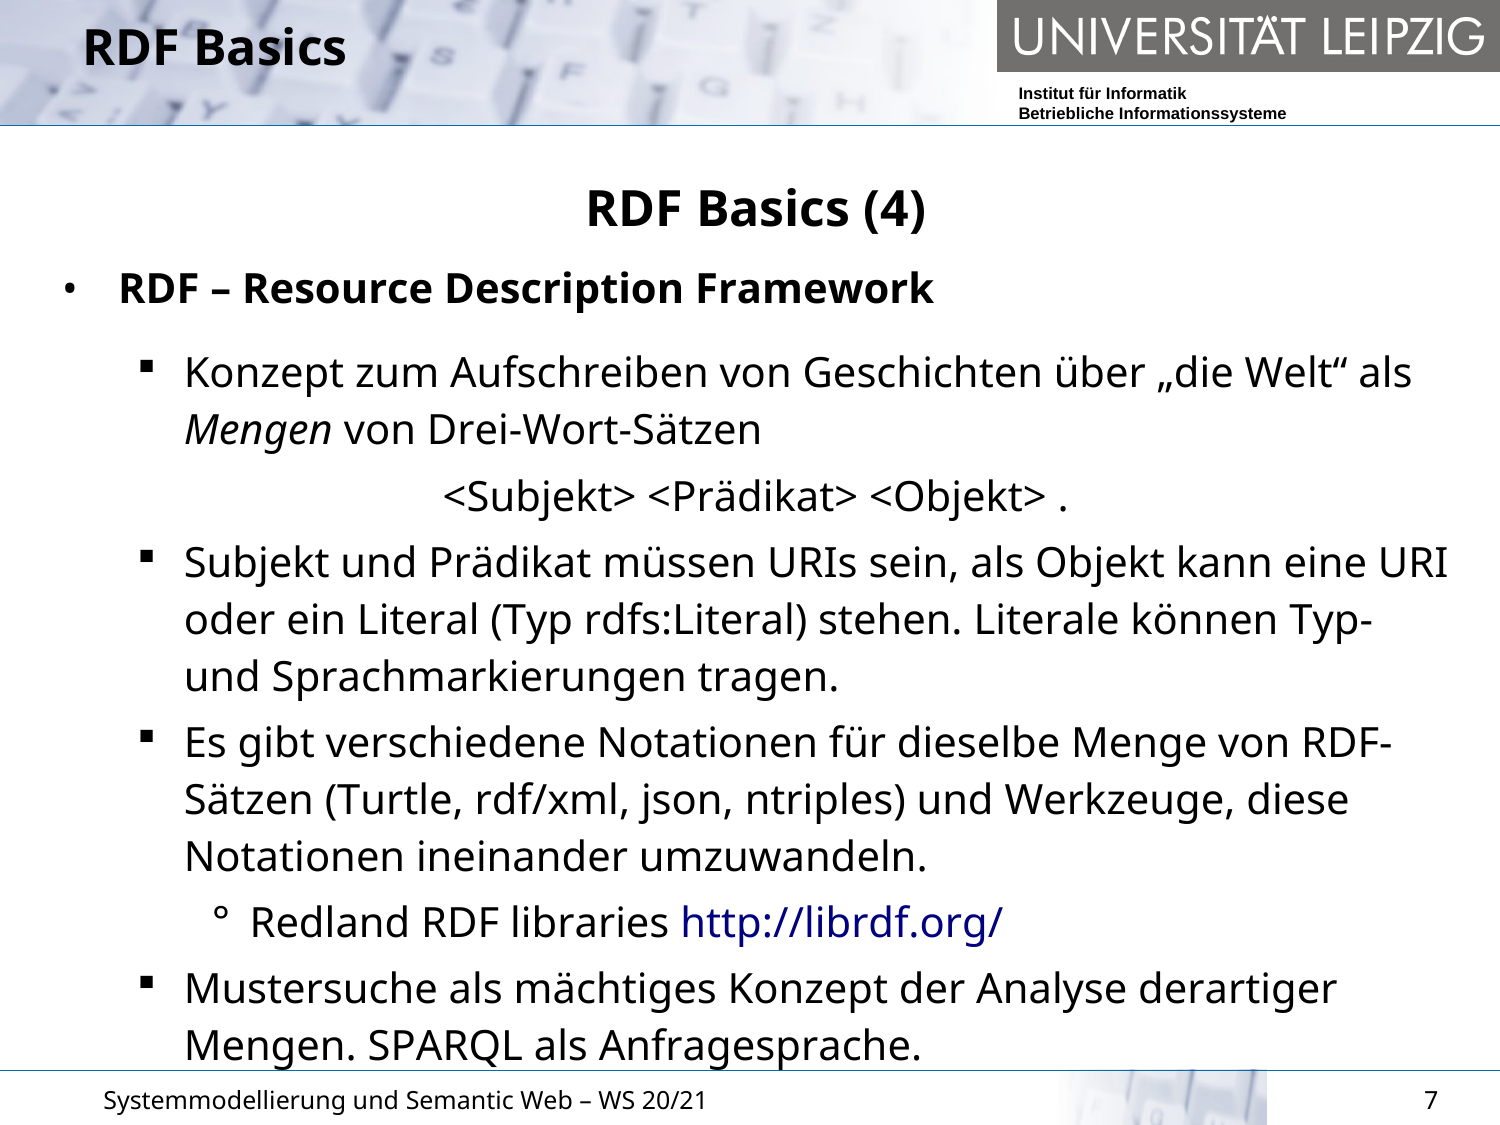

RDF Basics
# RDF Basics (4)
RDF – Resource Description Framework
Konzept zum Aufschreiben von Geschichten über „die Welt“ als Mengen von Drei-Wort-Sätzen
<Subjekt> <Prädikat> <Objekt> .
Subjekt und Prädikat müssen URIs sein, als Objekt kann eine URI oder ein Literal (Typ rdfs:Literal) stehen. Literale können Typ- und Sprachmarkierungen tragen.
Es gibt verschiedene Notationen für dieselbe Menge von RDF-Sätzen (Turtle, rdf/xml, json, ntriples) und Werkzeuge, diese Notationen ineinander umzuwandeln.
Redland RDF libraries http://librdf.org/
Mustersuche als mächtiges Konzept der Analyse derartiger Mengen. SPARQL als Anfragesprache.
Systemmodellierung und Semantic Web – WS 20/21
7